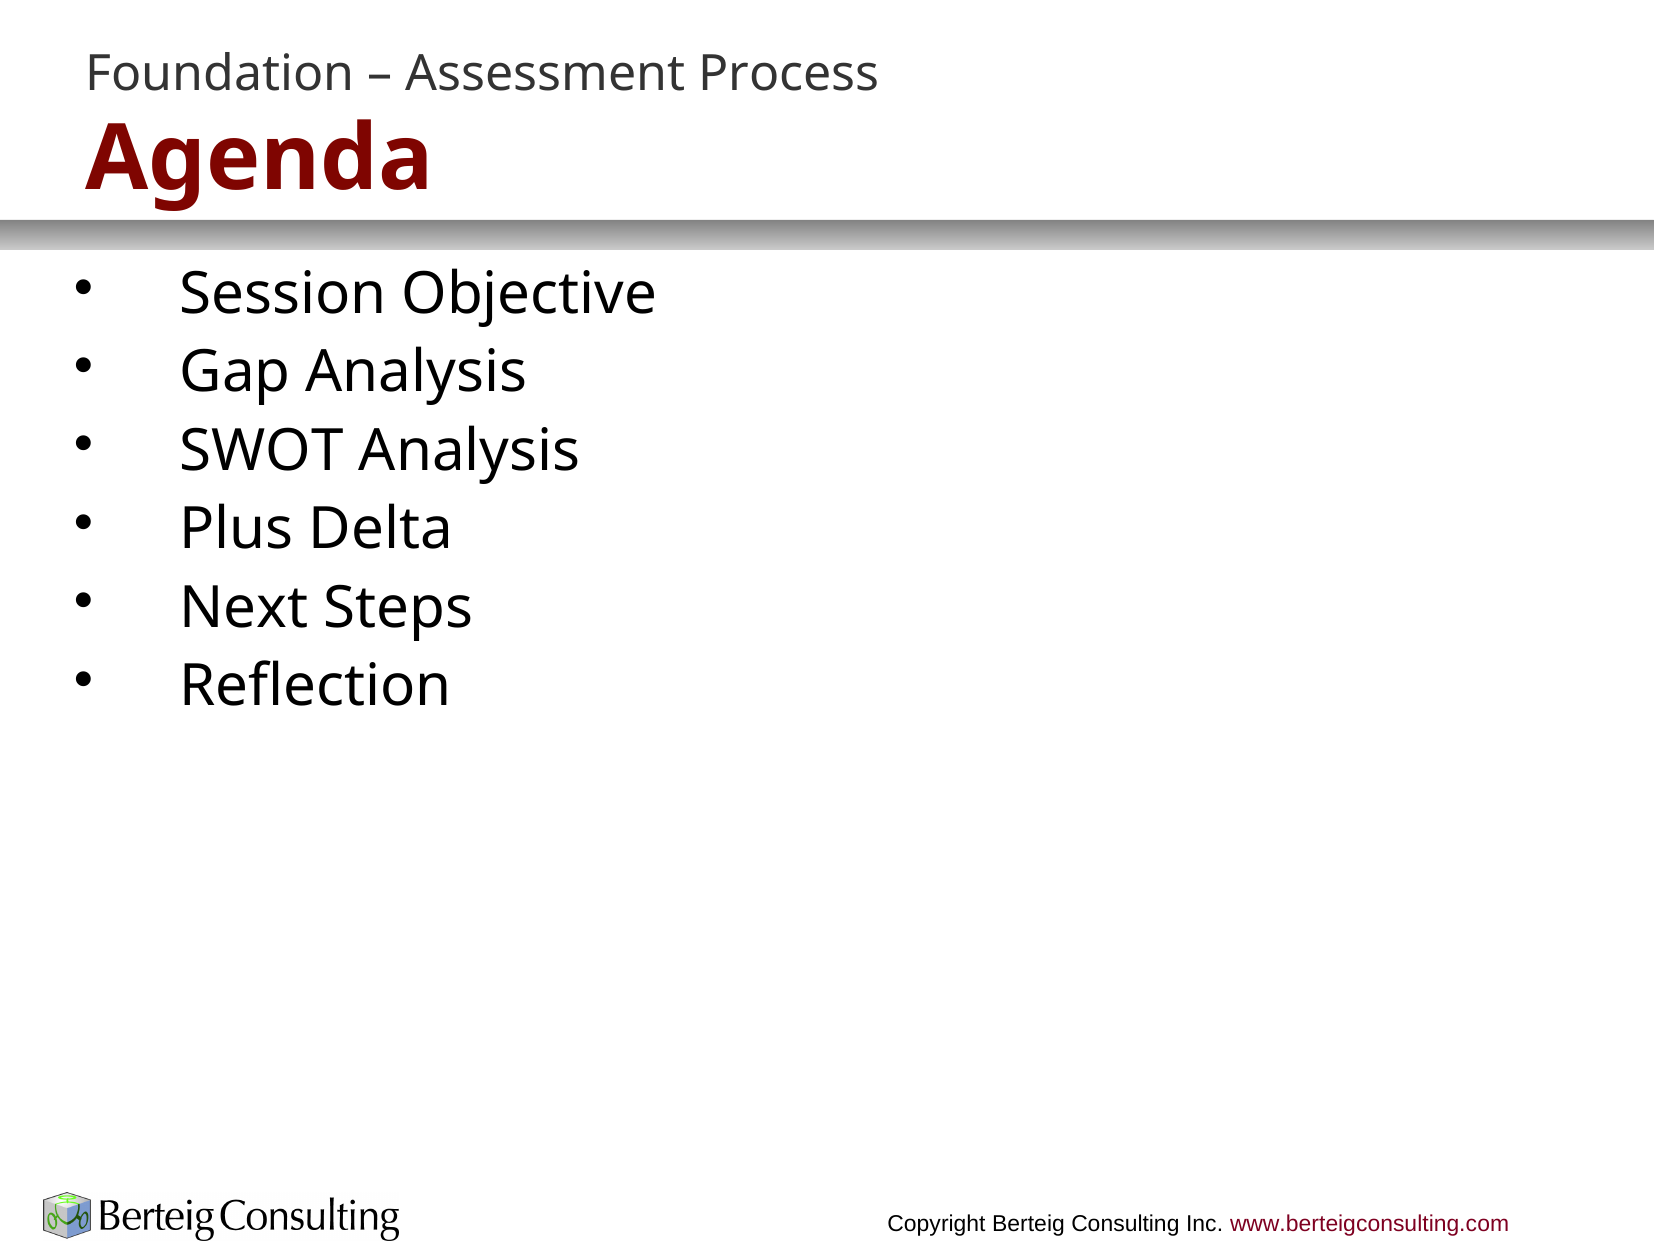

Foundation – Assessment Process
Agenda
# Session Objective
Gap Analysis
SWOT Analysis
Plus Delta
Next Steps
Reflection
Copyright Berteig Consulting Inc. www.berteigconsulting.com